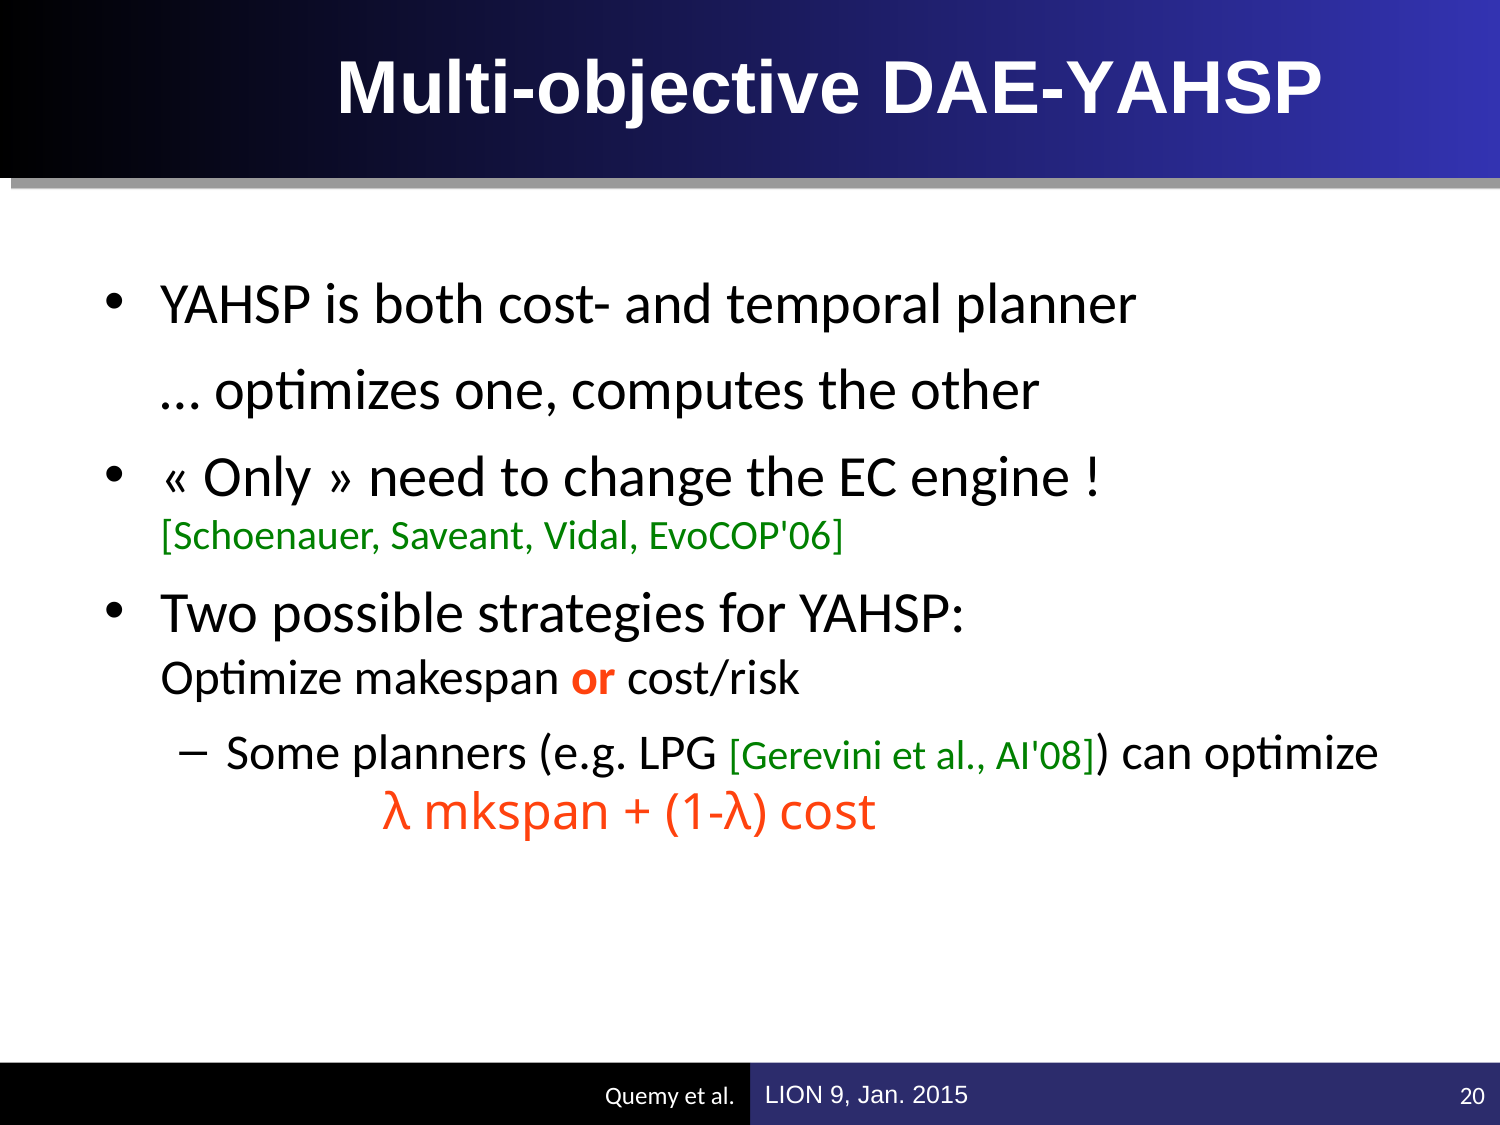

Multi-objective DAE-YAHSP
# YAHSP is both cost- and temporal planner
… optimizes one, computes the other
« Only » need to change the EC engine !
[Schoenauer, Saveant, Vidal, EvoCOP'06]
Two possible strategies for YAHSP:
Optimize makespan or cost/risk
Some planners (e.g. LPG [Gerevini et al., AI'08]) can optimize
 λ mkspan + (1-λ) cost
20